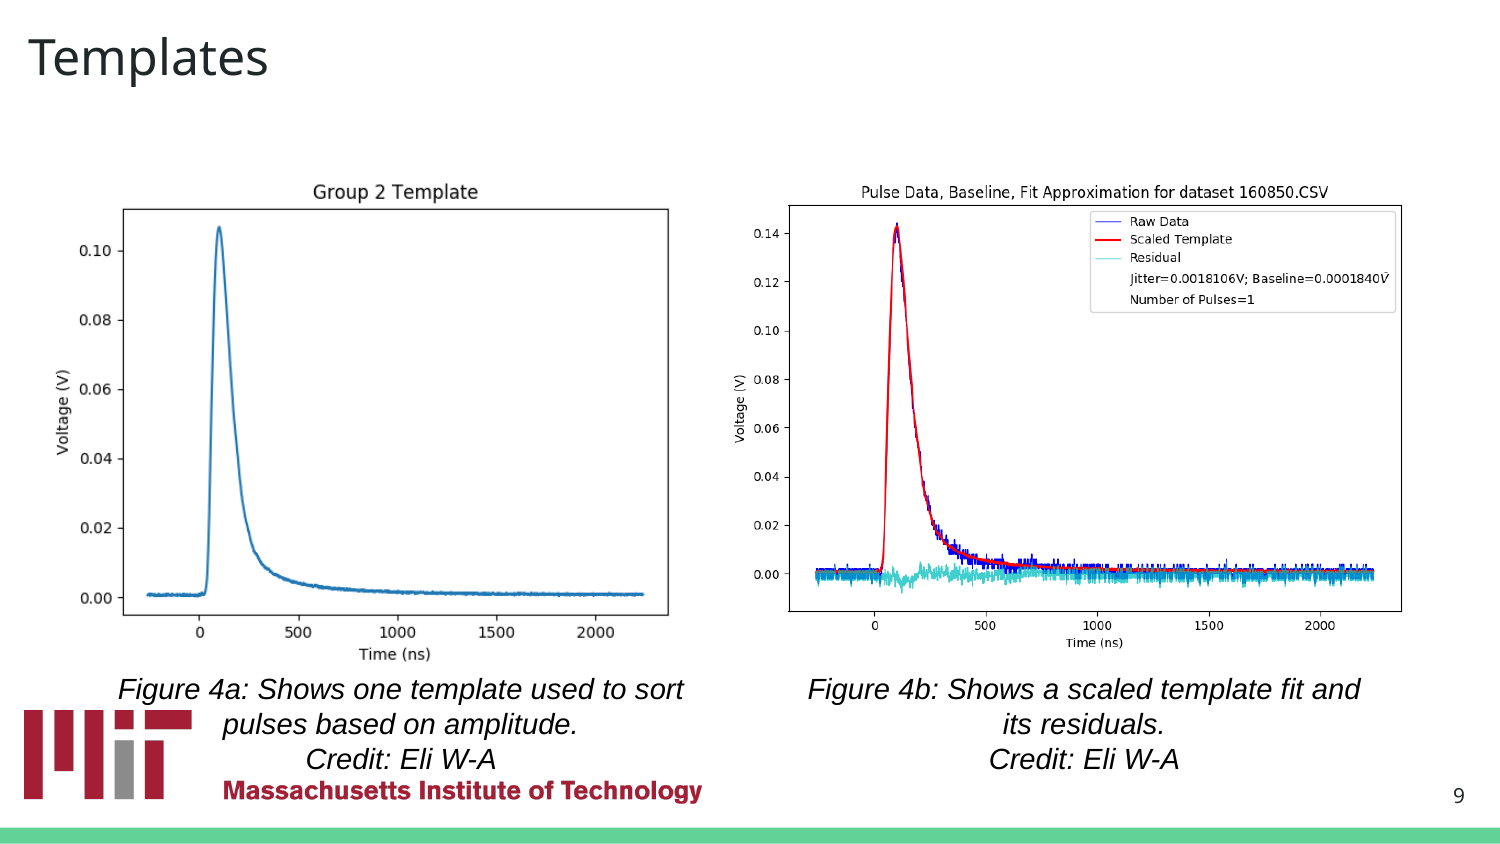

# Templates
Figure 4a: Shows one template used to sort pulses based on amplitude.
Credit: Eli W-A
Figure 4b: Shows a scaled template fit and its residuals.
Credit: Eli W-A